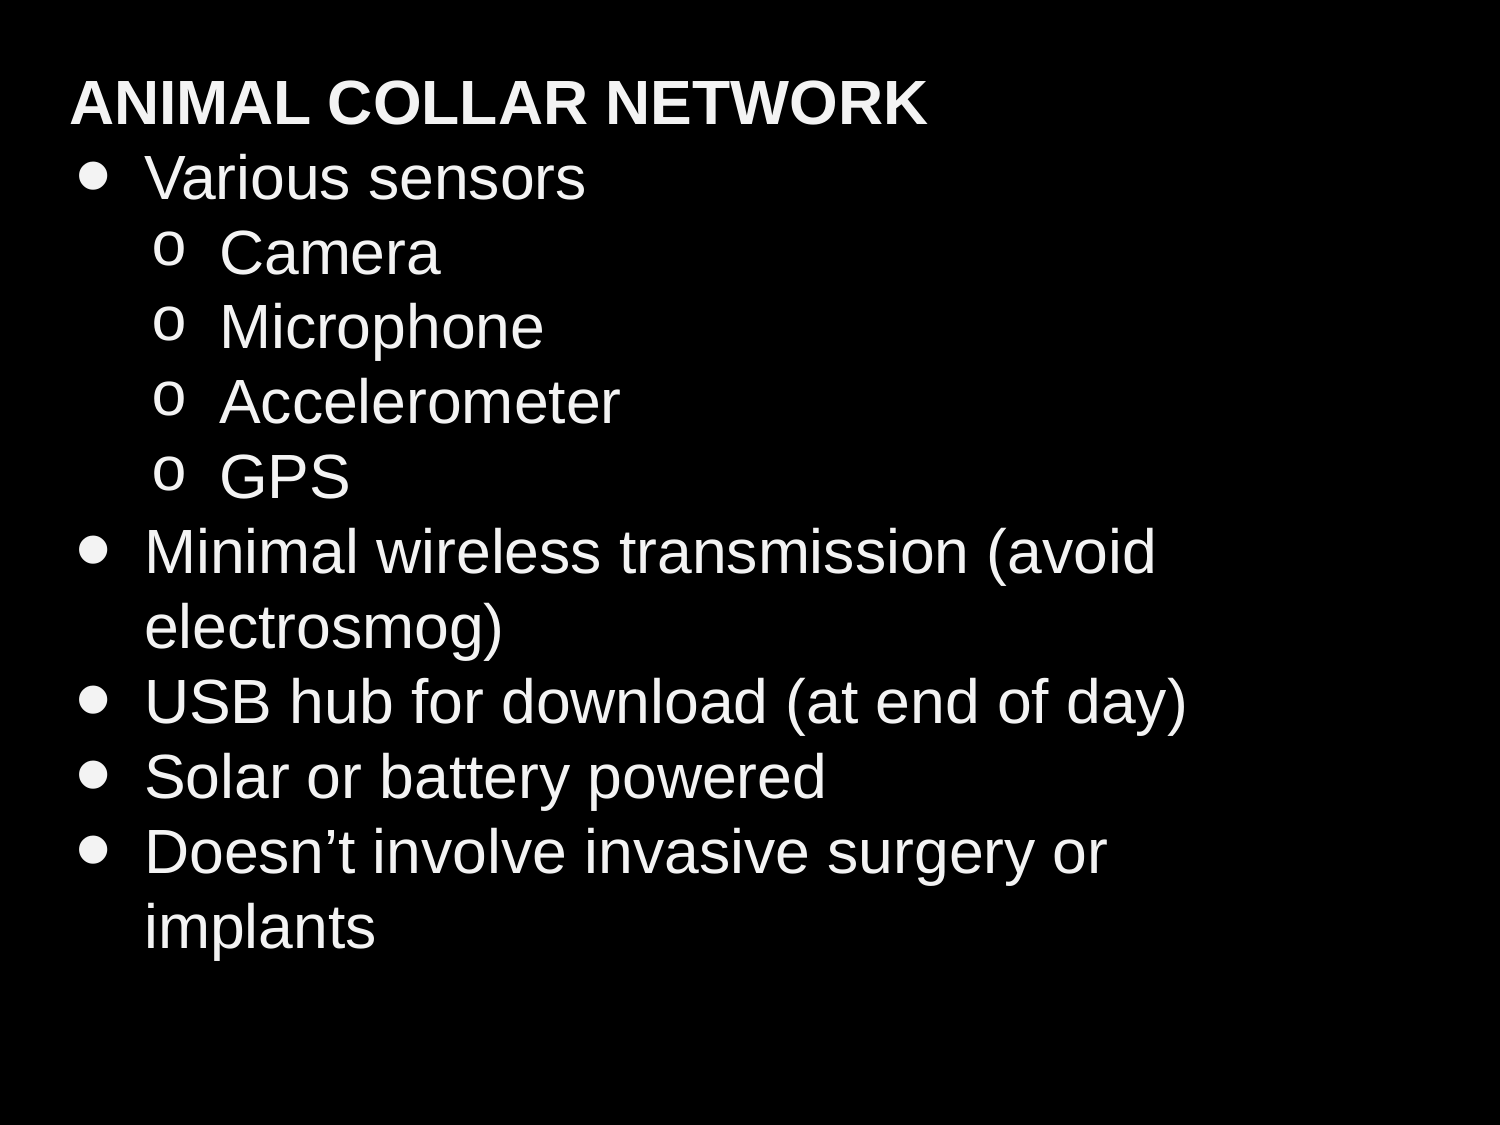

ANIMAL COLLAR NETWORK
Various sensors
Camera
Microphone
Accelerometer
GPS
Minimal wireless transmission (avoid electrosmog)
USB hub for download (at end of day)
Solar or battery powered
Doesn’t involve invasive surgery or implants